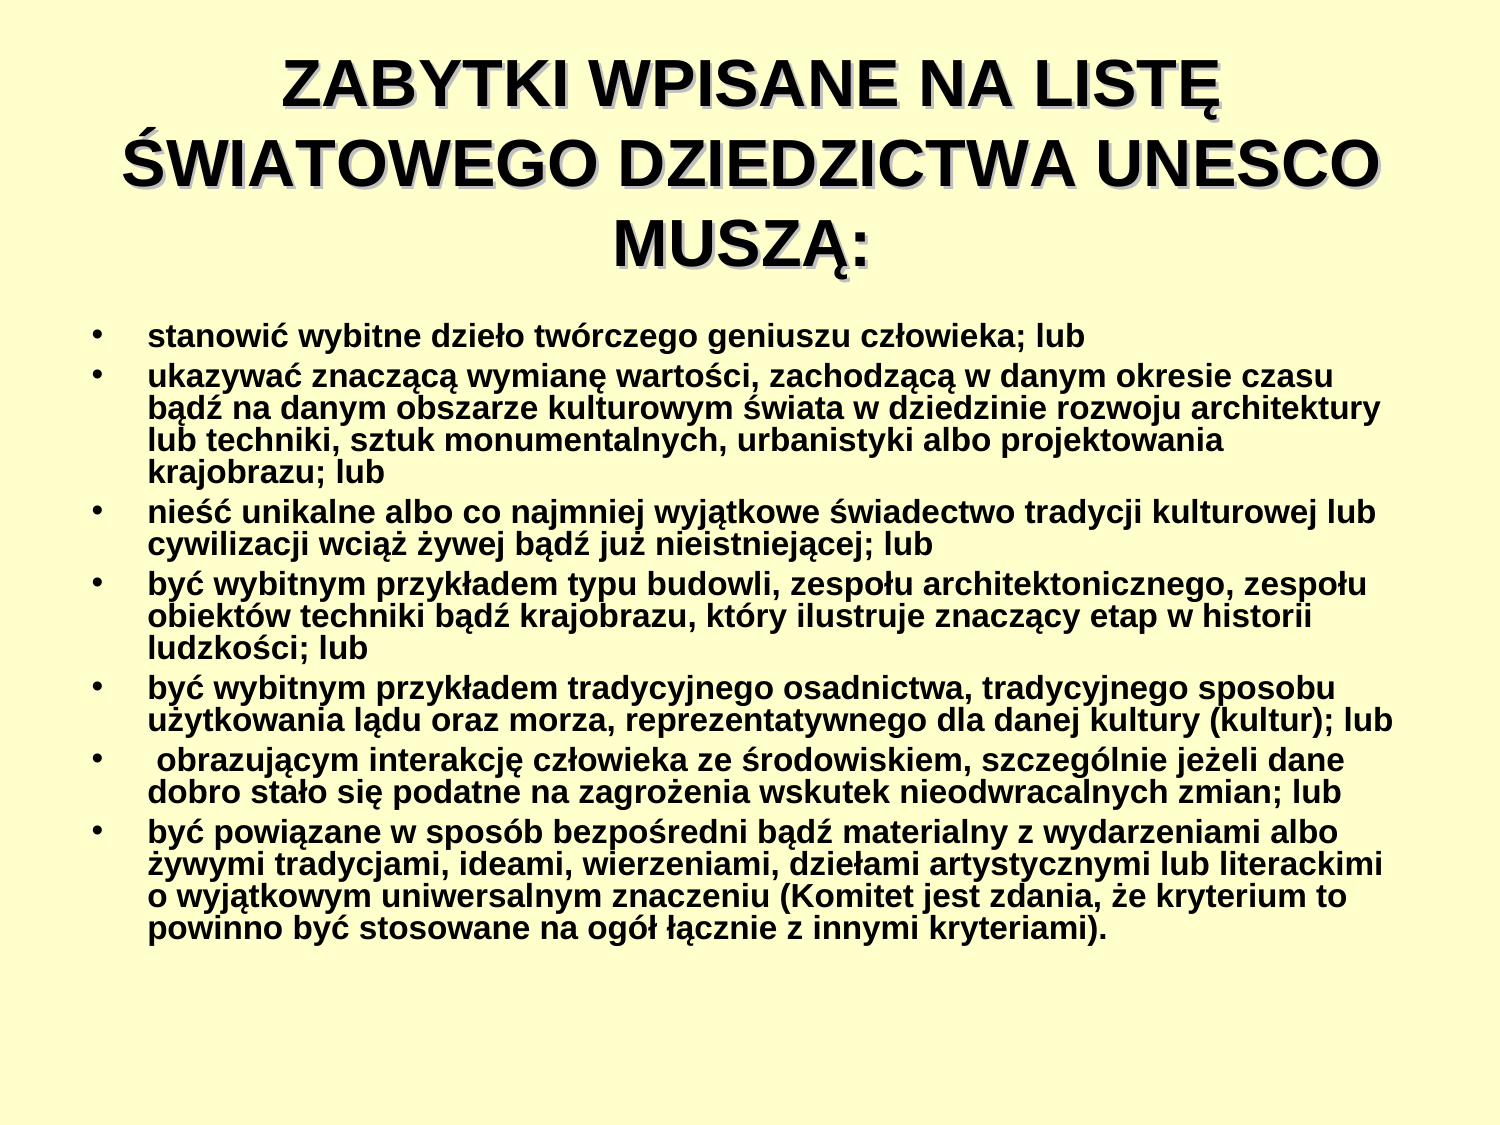

# ZABYTKI WPISANE NA LISTĘ ŚWIATOWEGO DZIEDZICTWA UNESCO MUSZĄ:
stanowić wybitne dzieło twórczego geniuszu człowieka; lub
ukazywać znaczącą wymianę wartości, zachodzącą w danym okresie czasu bądź na danym obszarze kulturowym świata w dziedzinie rozwoju architektury lub techniki, sztuk monumentalnych, urbanistyki albo projektowania krajobrazu; lub
nieść unikalne albo co najmniej wyjątkowe świadectwo tradycji kulturowej lub cywilizacji wciąż żywej bądź już nieistniejącej; lub
być wybitnym przykładem typu budowli, zespołu architektonicznego, zespołu obiektów techniki bądź krajobrazu, który ilustruje znaczący etap w historii ludzkości; lub
być wybitnym przykładem tradycyjnego osadnictwa, tradycyjnego sposobu użytkowania lądu oraz morza, reprezentatywnego dla danej kultury (kultur); lub
 obrazującym interakcję człowieka ze środowiskiem, szczególnie jeżeli dane dobro stało się podatne na zagrożenia wskutek nieodwracalnych zmian; lub
być powiązane w sposób bezpośredni bądź materialny z wydarzeniami albo żywymi tradycjami, ideami, wierzeniami, dziełami artystycznymi lub literackimi o wyjątkowym uniwersalnym znaczeniu (Komitet jest zdania, że kryterium to powinno być stosowane na ogół łącznie z innymi kryteriami).